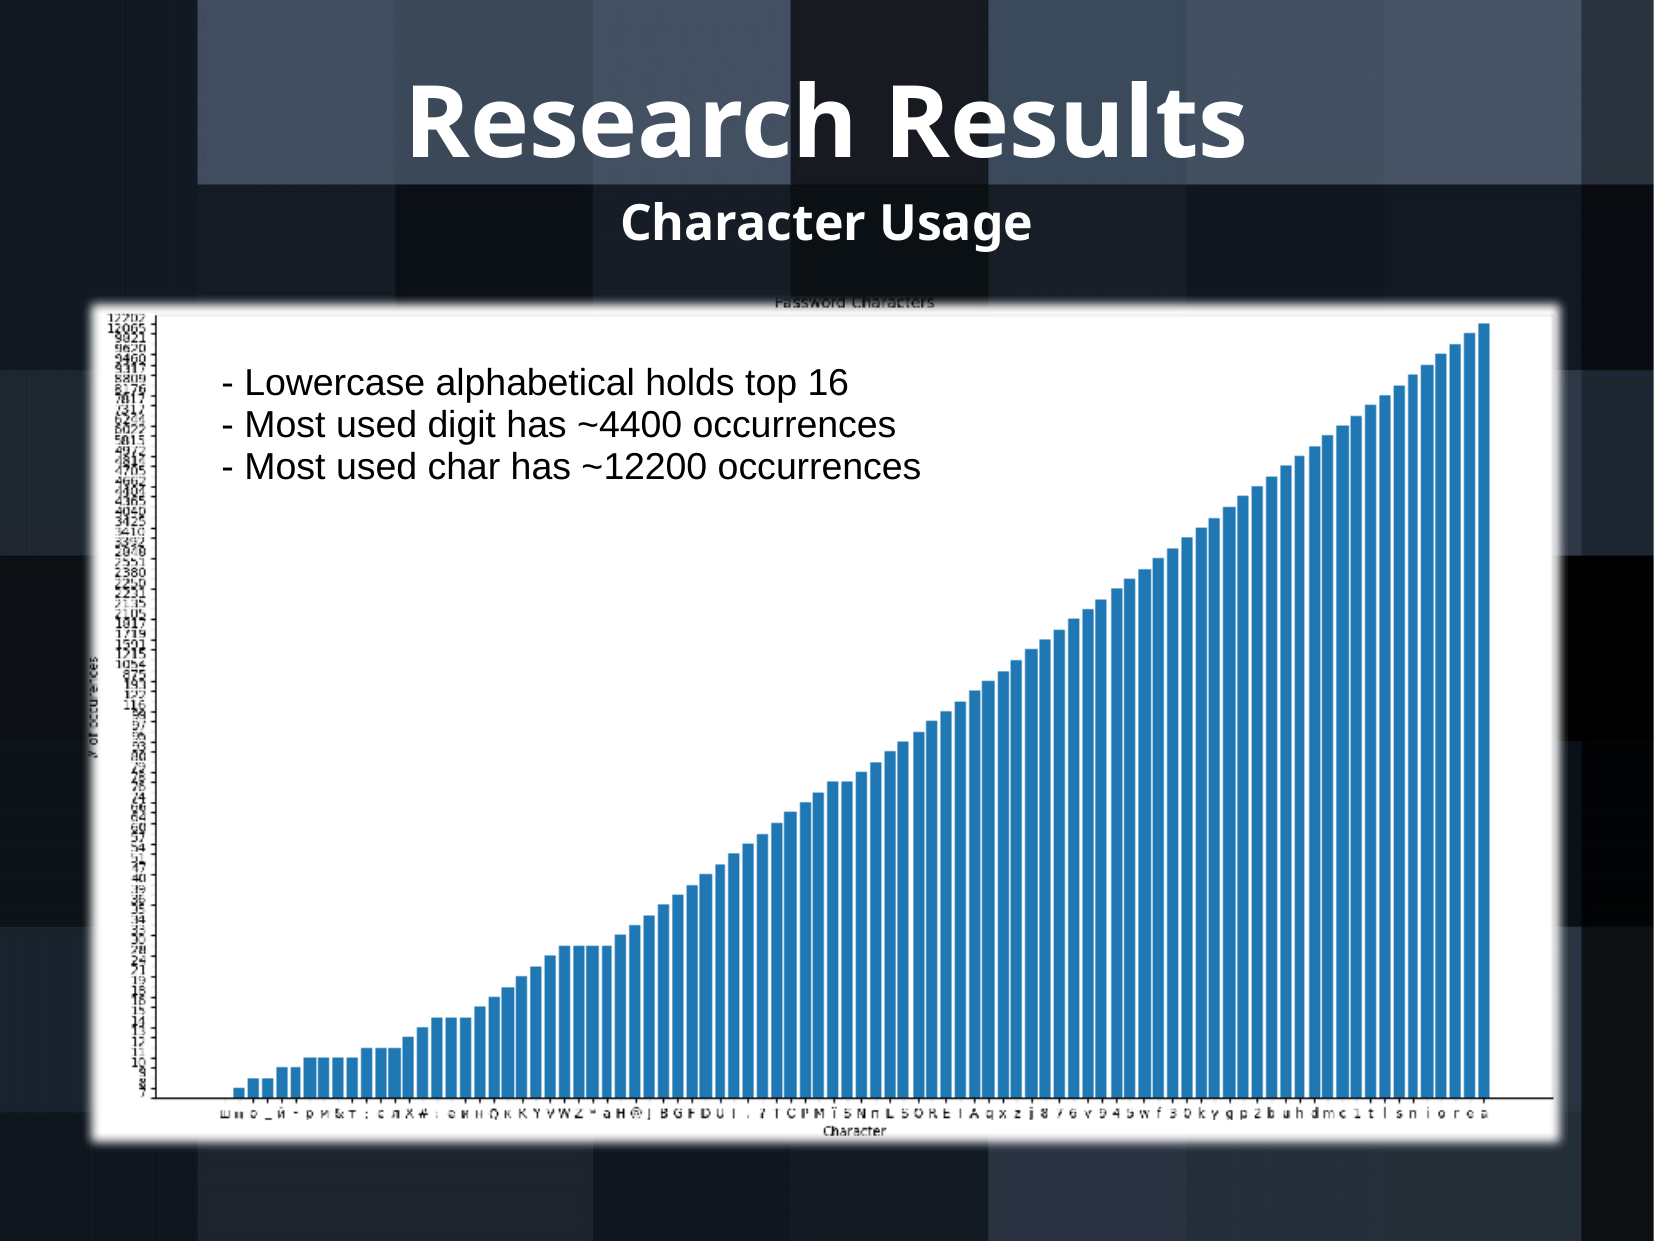

# Research Results Character Usage
- Lowercase alphabetical holds top 16
- Most used digit has ~4400 occurrences
- Most used char has ~12200 occurrences